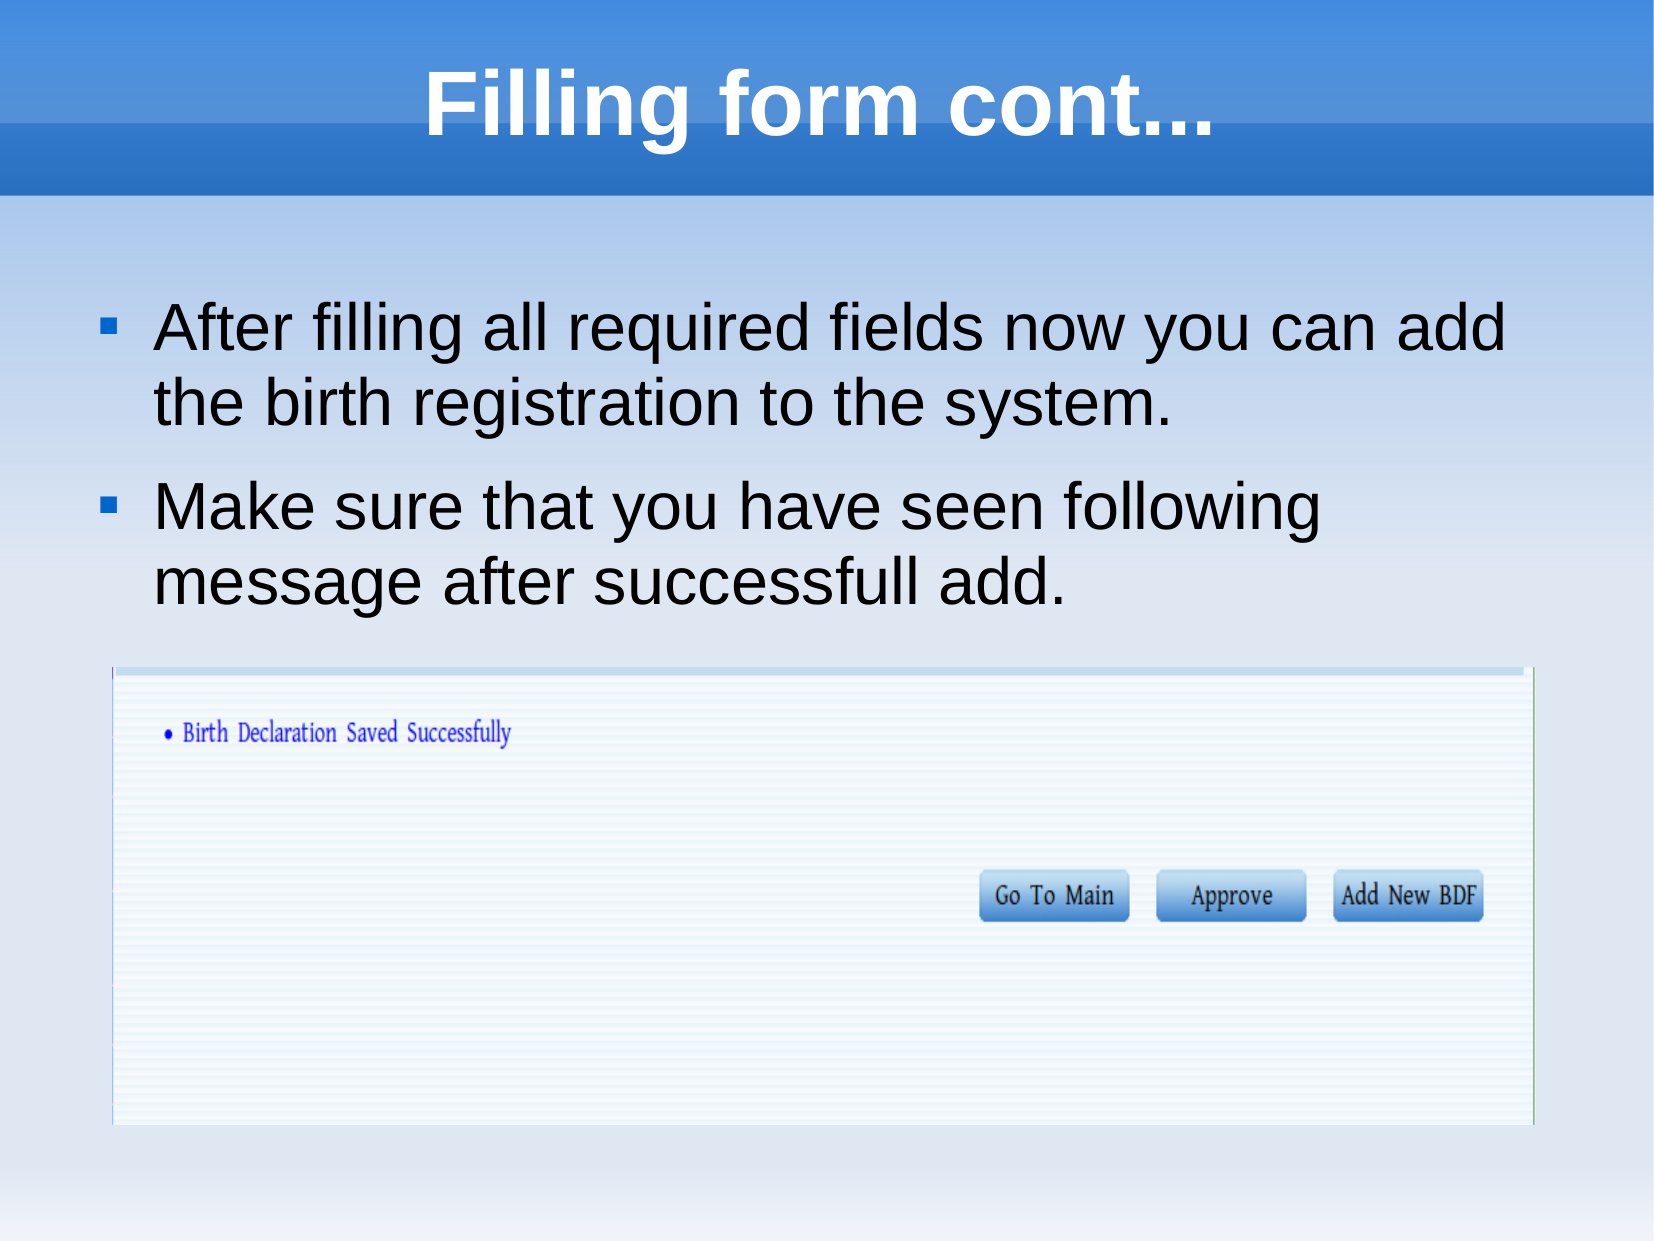

# Filling form cont...
After filling all required fields now you can add the birth registration to the system.
Make sure that you have seen following message after successfull add.